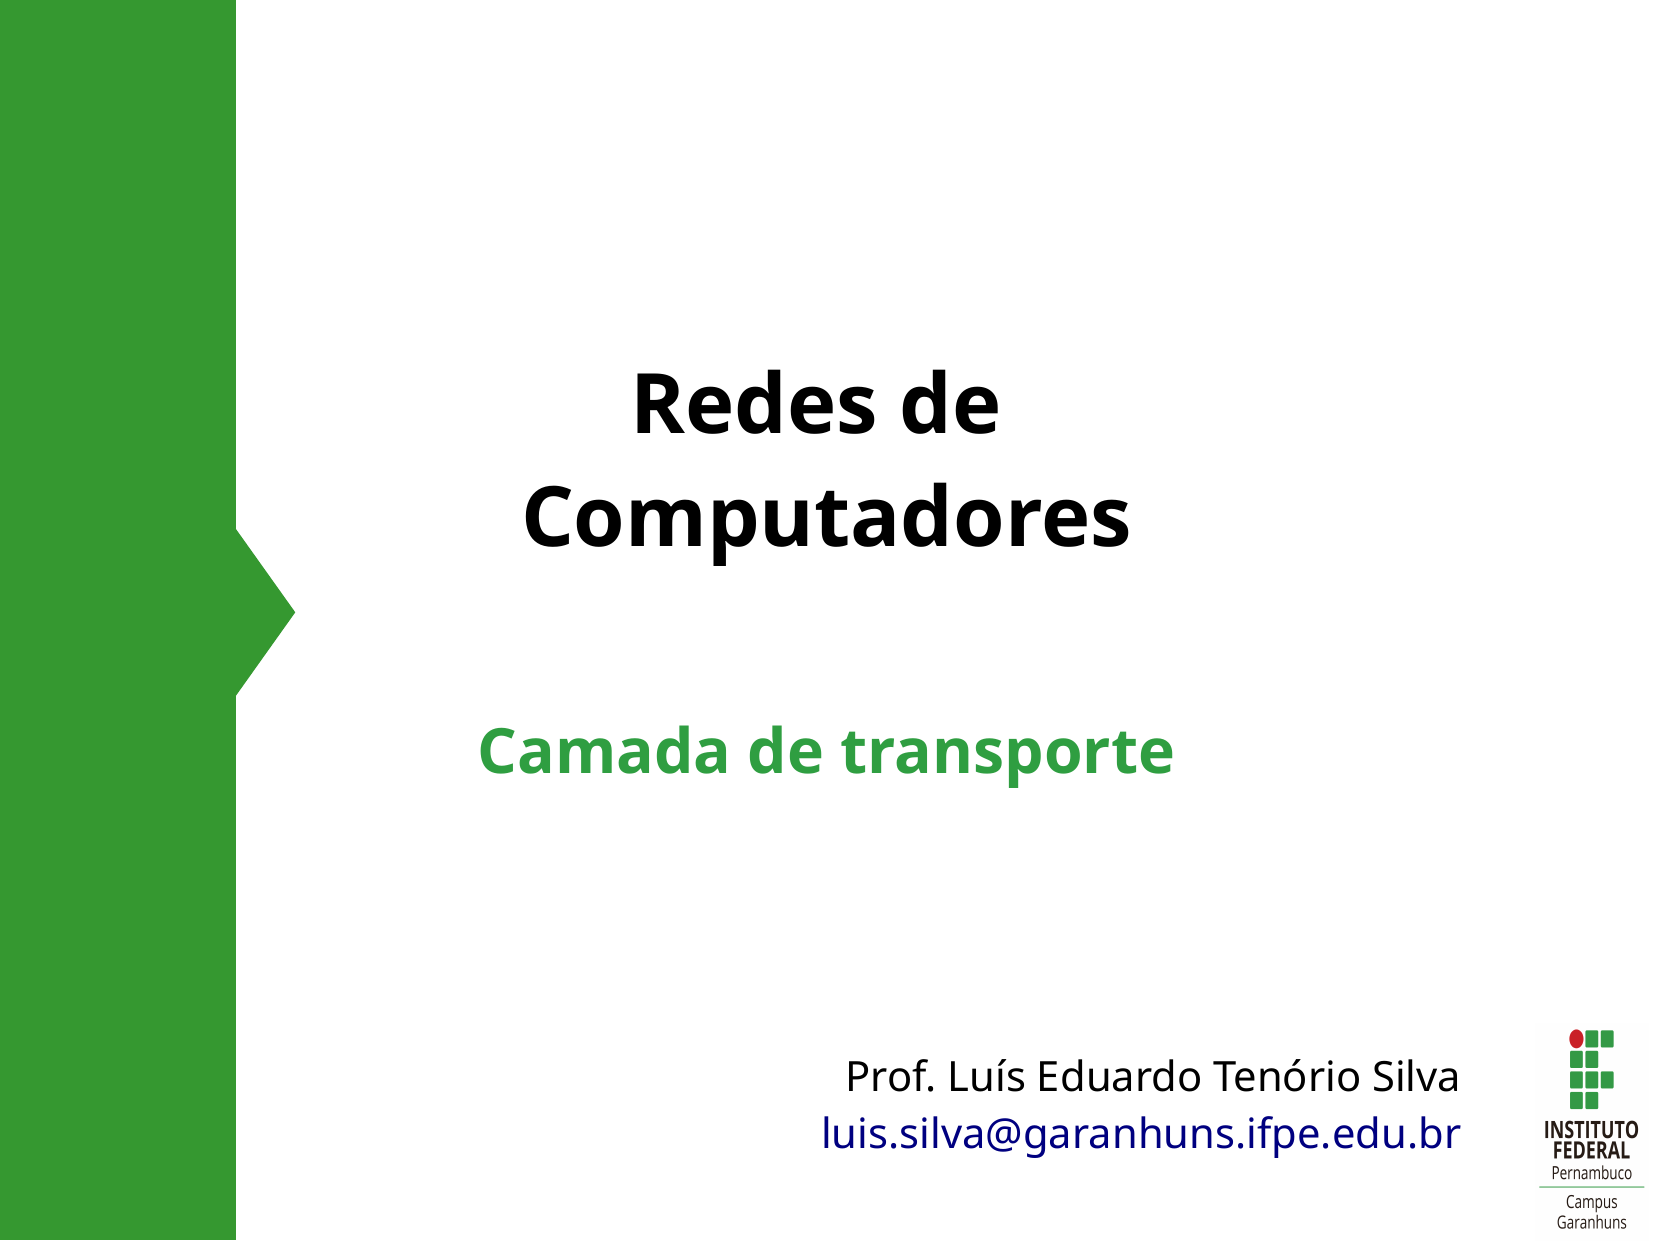

# Redes de Computadores
Camada de transporte
Prof. Luís Eduardo Tenório Silva
luis.silva@garanhuns.ifpe.edu.br